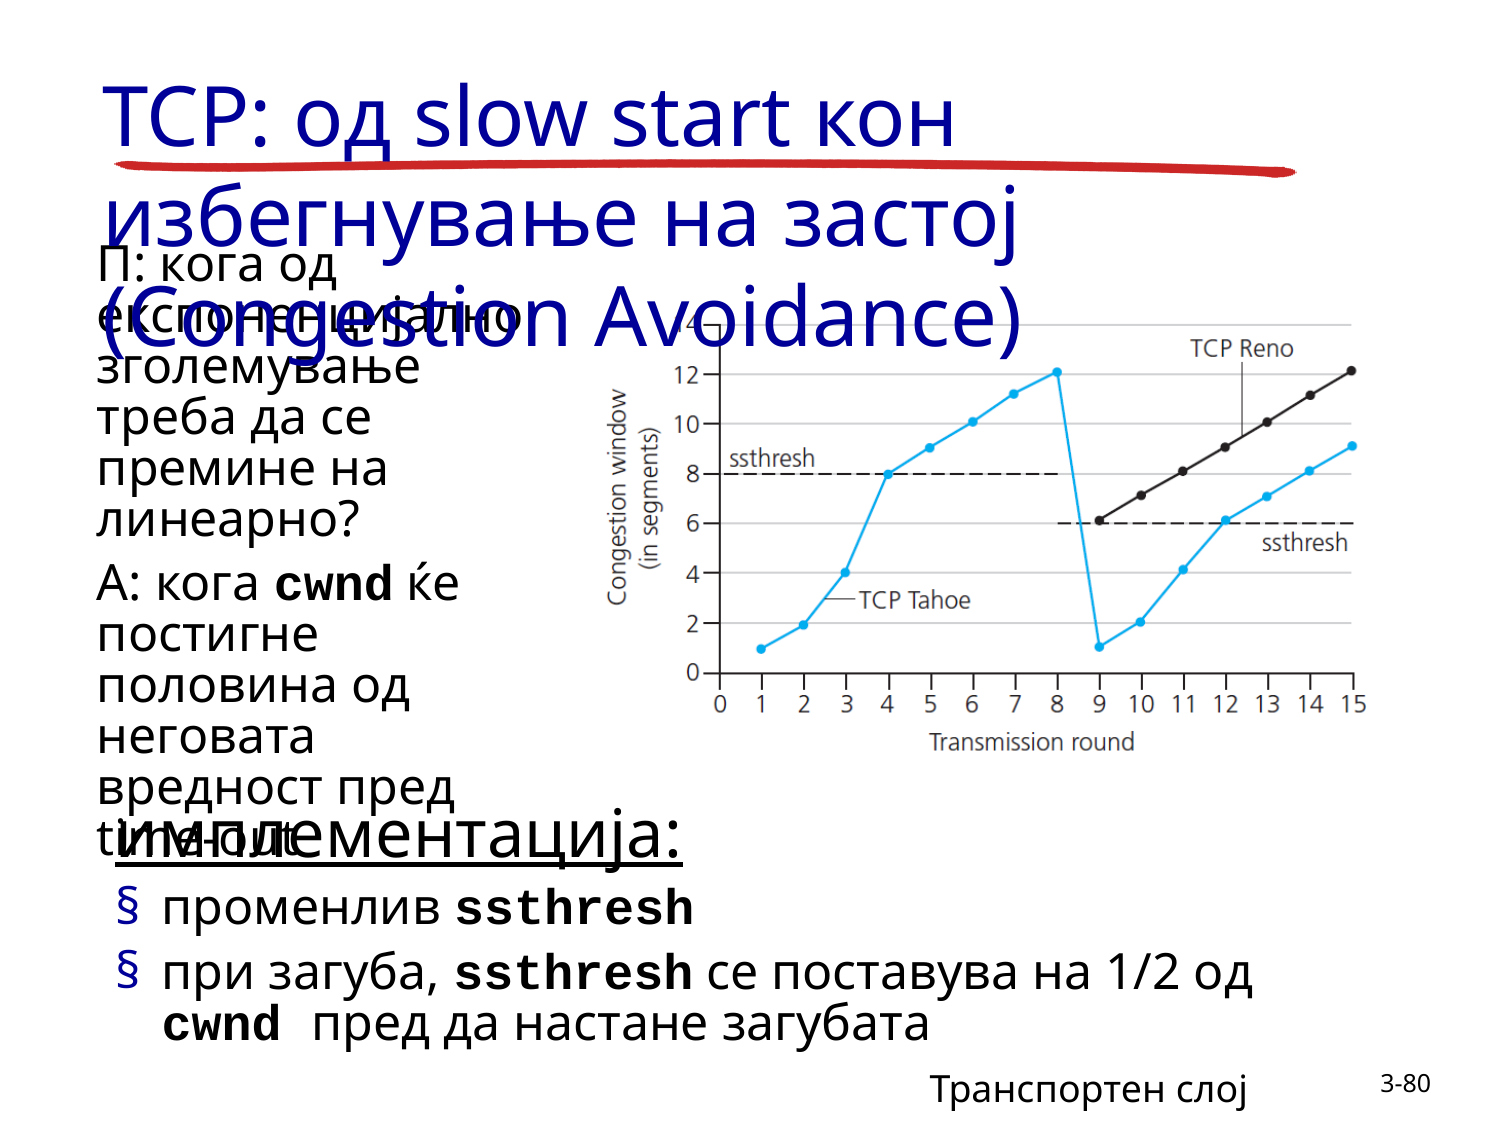

TCP: од slow start кон избегнување на застој (Congestion Avoidance)
# П: кога од експоненцијално зголемување треба да се премине на линеарно?
A: кога cwnd ќе постигне половина од неговата вредност пред time-out
имплементација:
променлив ssthresh
при загуба, ssthresh се поставува на 1/2 од cwnd пред да настане загубата
Транспортен слој